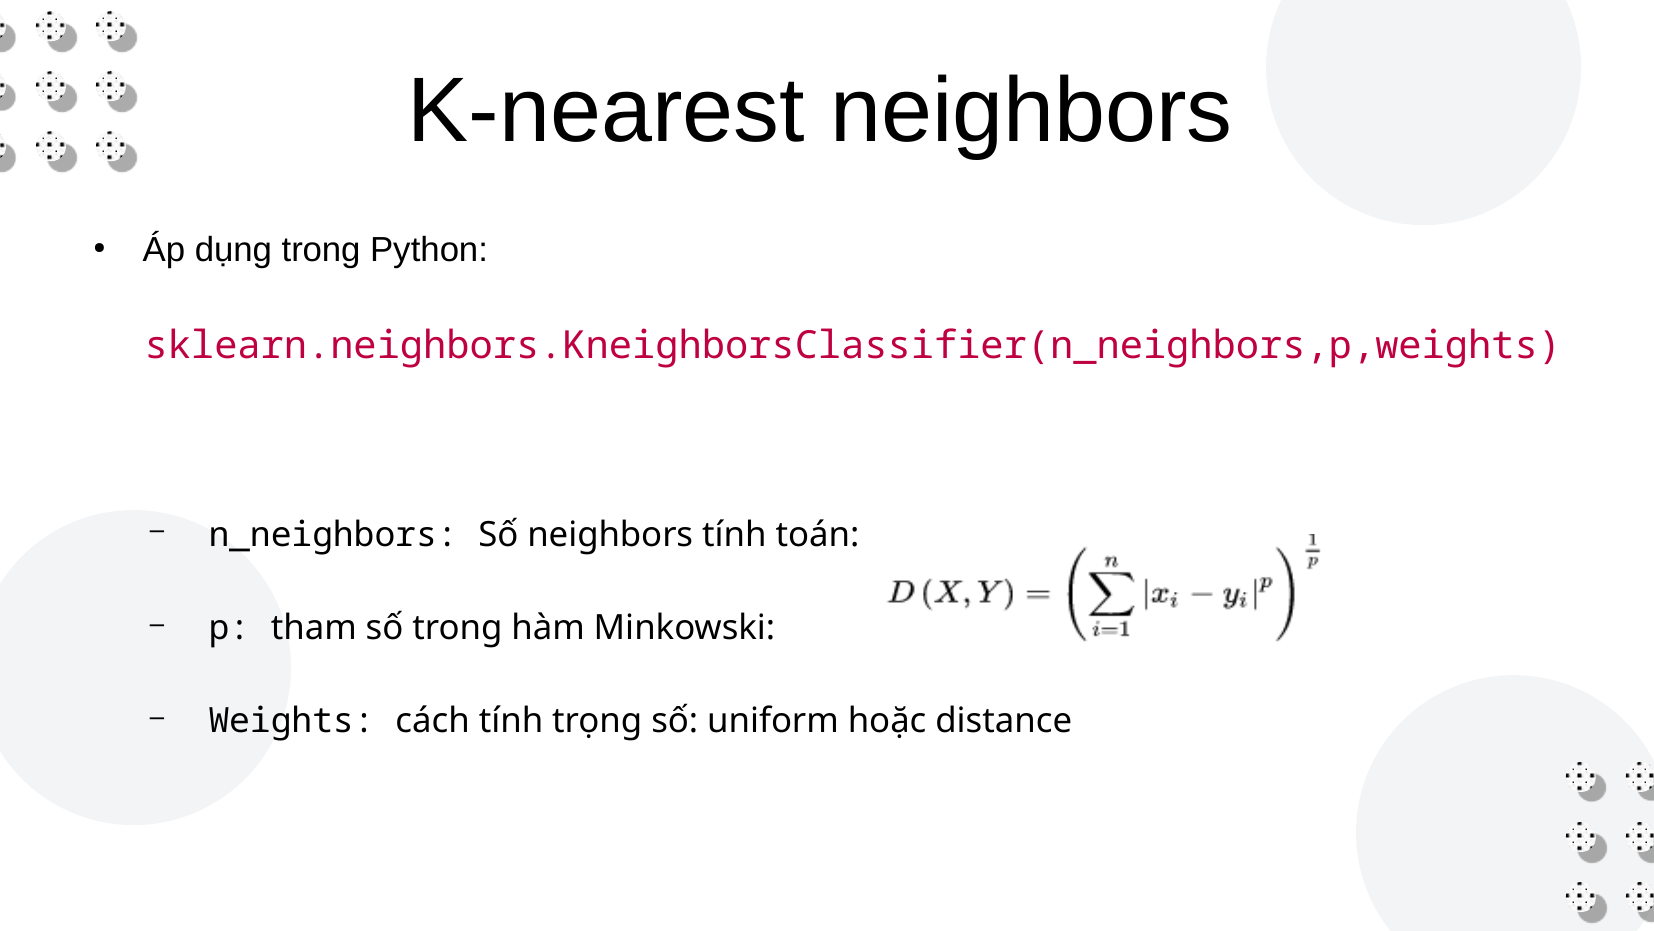

# K-nearest neighbors
Áp dụng trong Python:
sklearn.neighbors.KneighborsClassifier(n_neighbors,p,weights)
n_neighbors: Số neighbors tính toán:
p: tham số trong hàm Minkowski:
Weights: cách tính trọng số: uniform hoặc distance